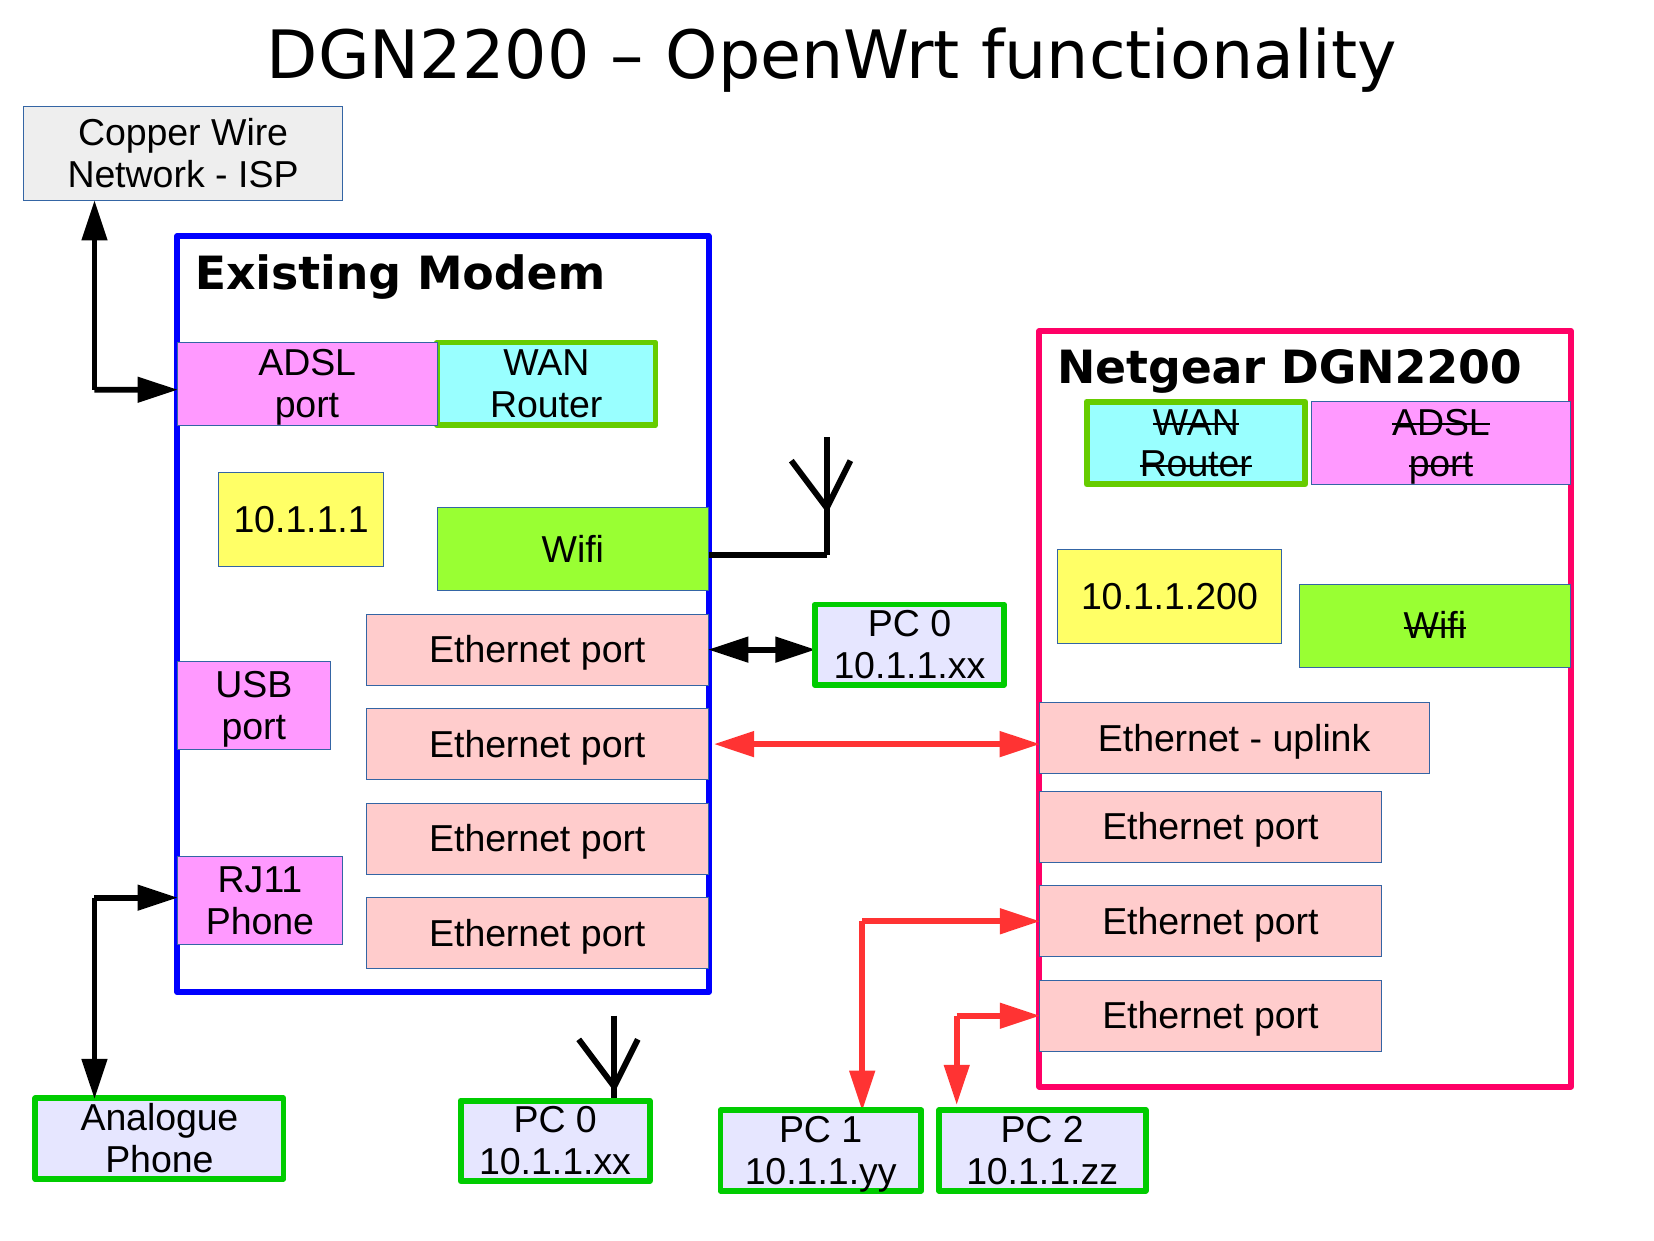

# DGN2200 – OpenWrt functionality
Copper Wire
Network - ISP
Existing Modem
Netgear DGN2200
ADSL
port
WAN Router
WAN Router
ADSL
port
10.1.1.1
Wifi
10.1.1.200
Wifi
PC 0
10.1.1.xx
Ethernet port
USB
port
Ethernet - uplink
Ethernet port
Ethernet port
Ethernet port
RJ11
Phone
Ethernet port
Ethernet port
Ethernet port
Analogue
Phone
PC 0
10.1.1.xx
PC 1
10.1.1.yy
PC 2
10.1.1.zz